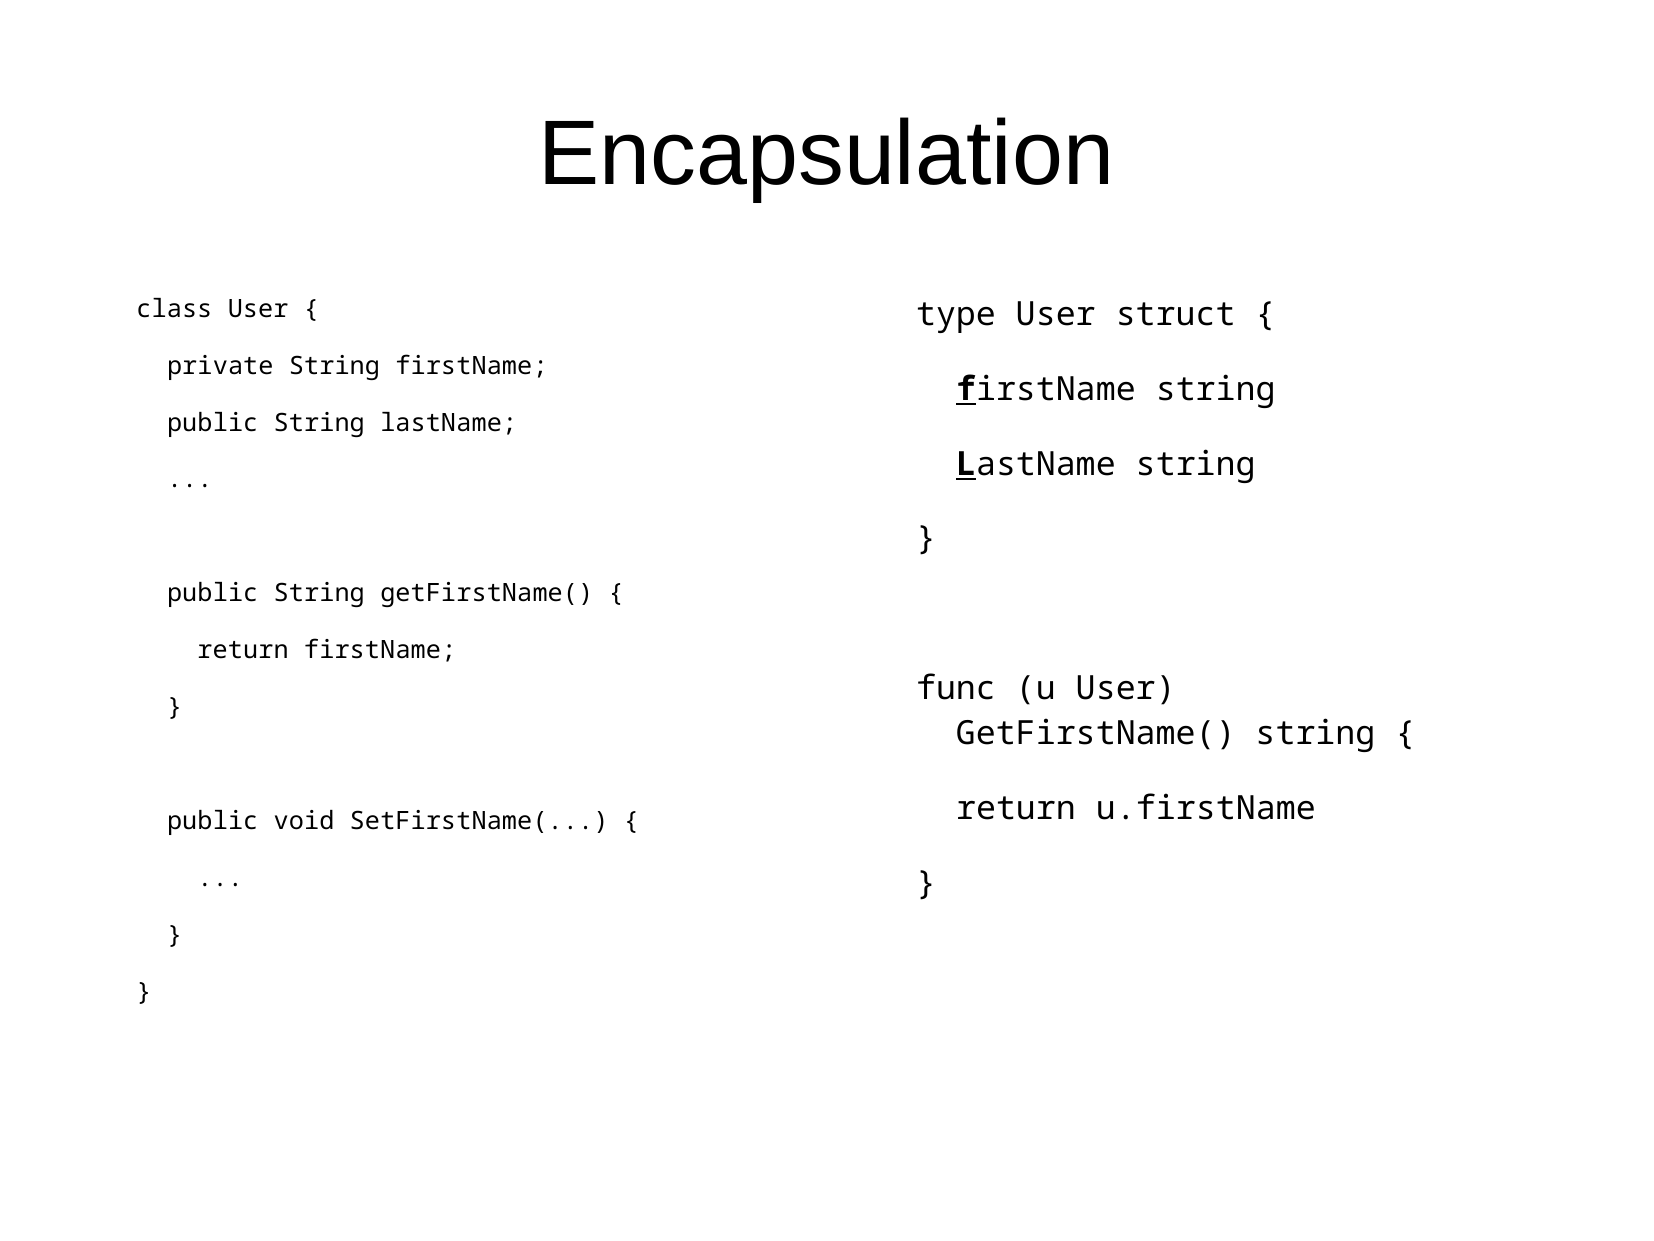

# Encapsulation
class User {
 private String firstName;
 public String lastName;
 ...
 public String getFirstName() {
 return firstName;
 }
 public void SetFirstName(...) {
 ...
 }
}
type User struct {
 firstName string
 LastName string
}
func (u User)
 GetFirstName() string {
 return u.firstName
}